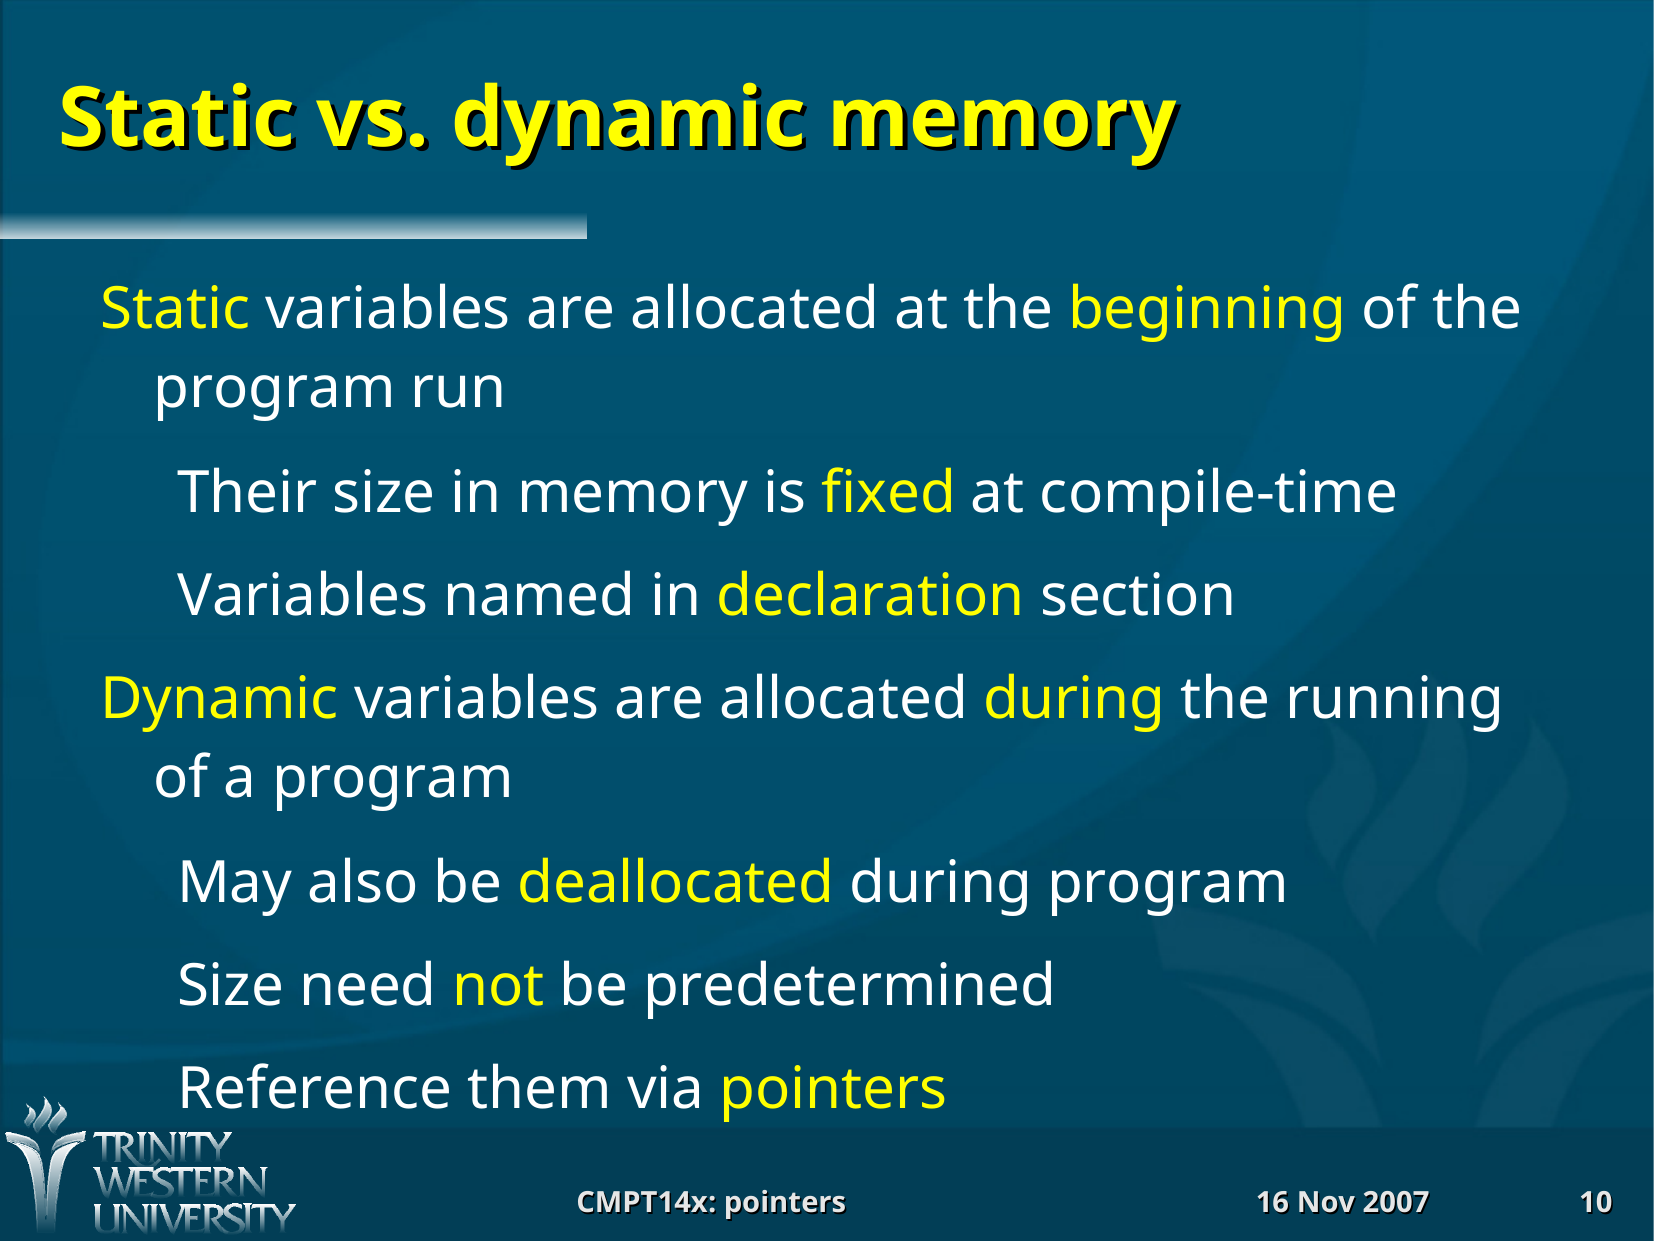

# Static vs. dynamic memory
Static variables are allocated at the beginning of the program run
Their size in memory is fixed at compile-time
Variables named in declaration section
Dynamic variables are allocated during the running of a program
May also be deallocated during program
Size need not be predetermined
Reference them via pointers
CMPT14x: pointers
16 Nov 2007
10